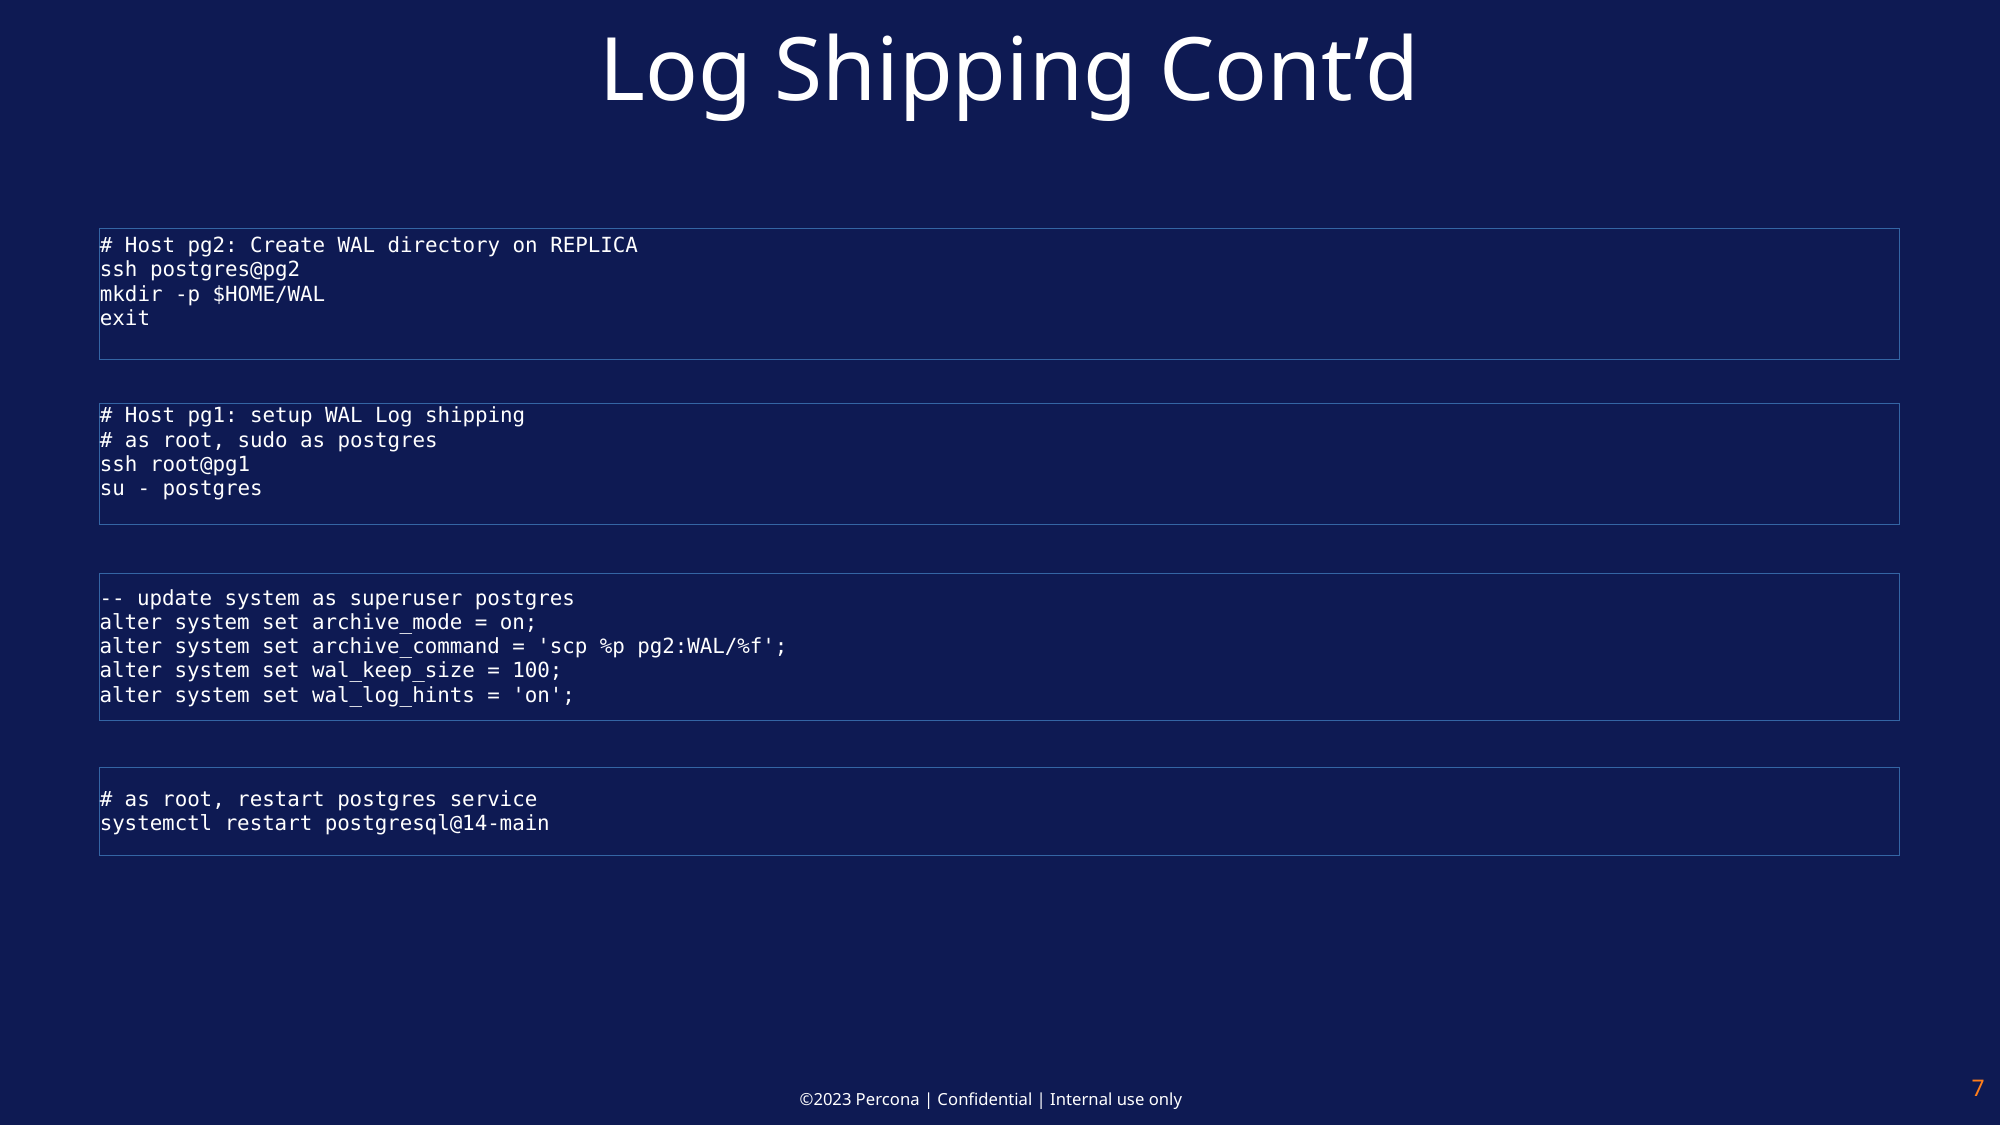

Log Shipping Cont’d
# # Host pg2: Create WAL directory on REPLICA ssh postgres@pg2 mkdir -p $HOME/WAL exit
# Host pg1: setup WAL Log shipping # as root, sudo as postgres ssh root@pg1 su - postgres
-- update system as superuser postgres
alter system set archive_mode = on;
alter system set archive_command = 'scp %p pg2:WAL/%f';
alter system set wal_keep_size = 100;
alter system set wal_log_hints = 'on';
# as root, restart postgres service systemctl restart postgresql@14-main